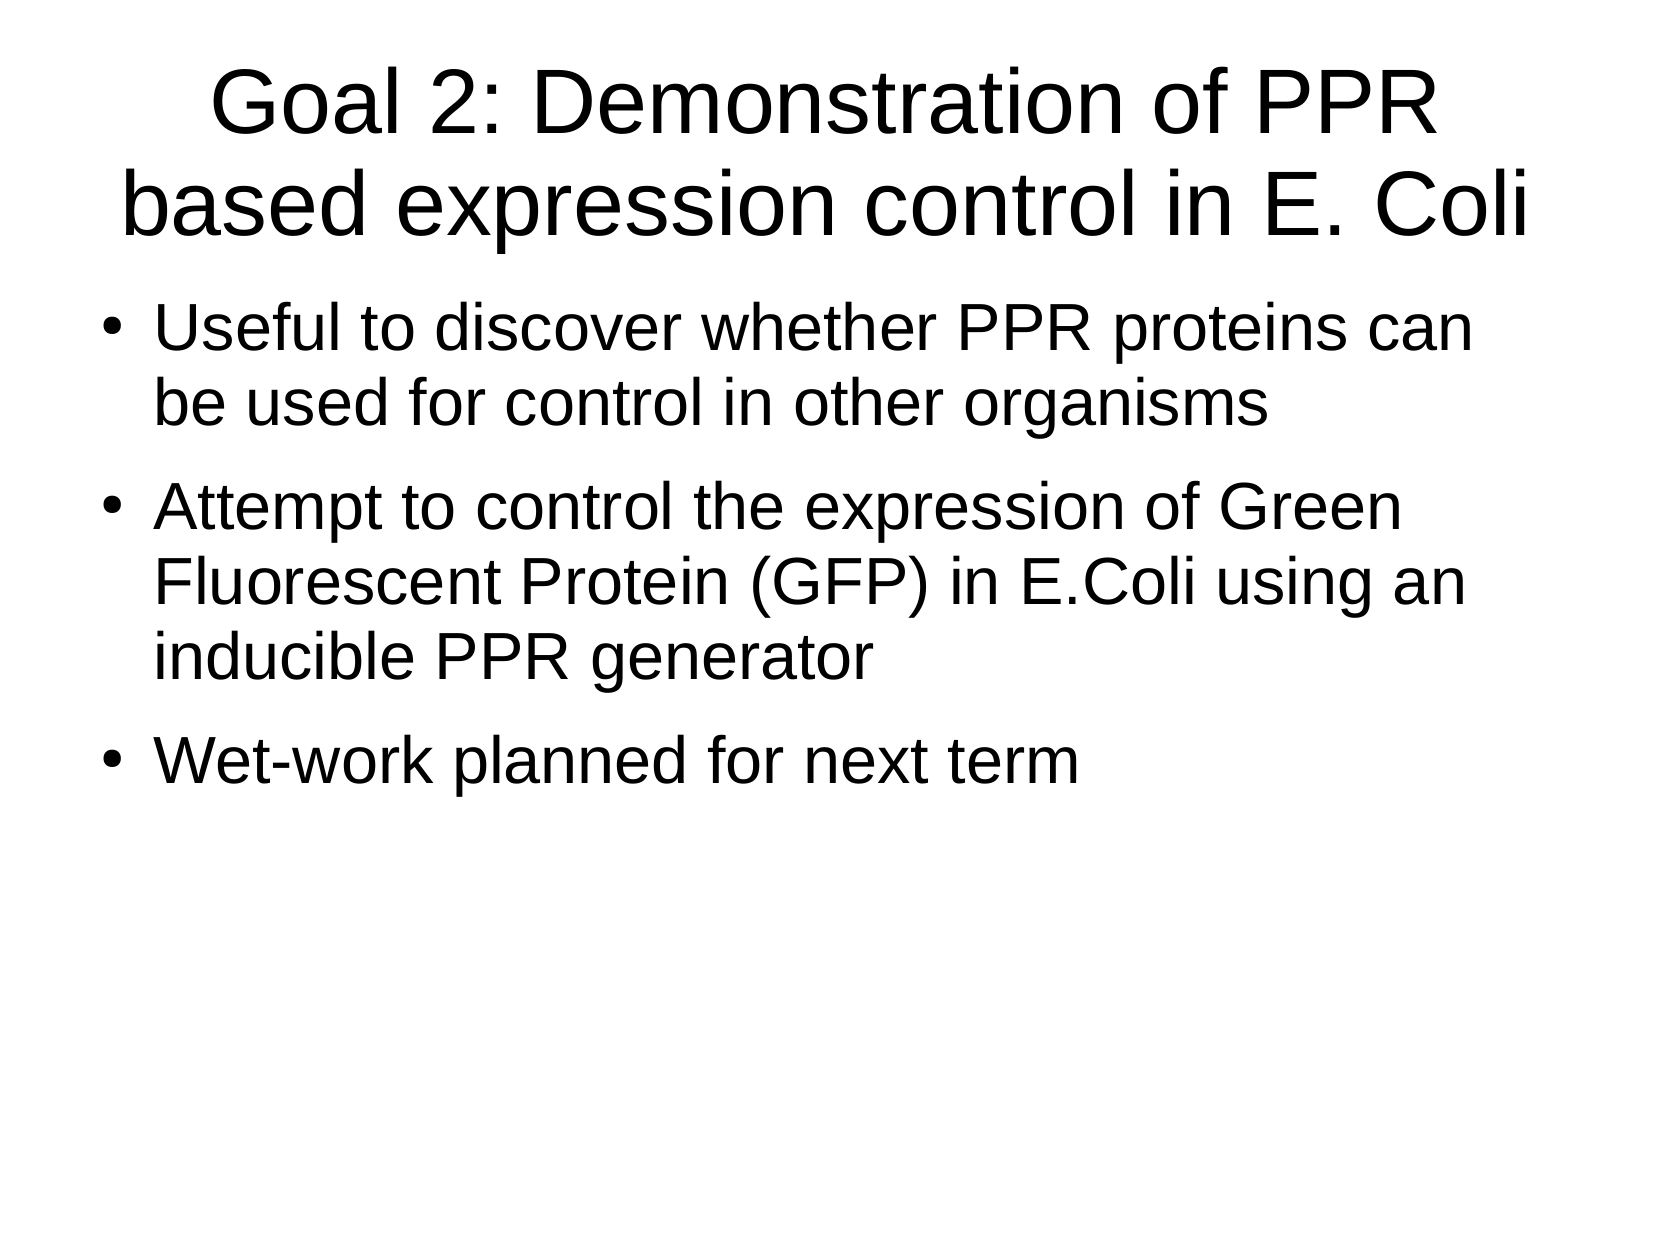

# Goal 2: Demonstration of PPR based expression control in E. Coli
Useful to discover whether PPR proteins can be used for control in other organisms
Attempt to control the expression of Green Fluorescent Protein (GFP) in E.Coli using an inducible PPR generator
Wet-work planned for next term